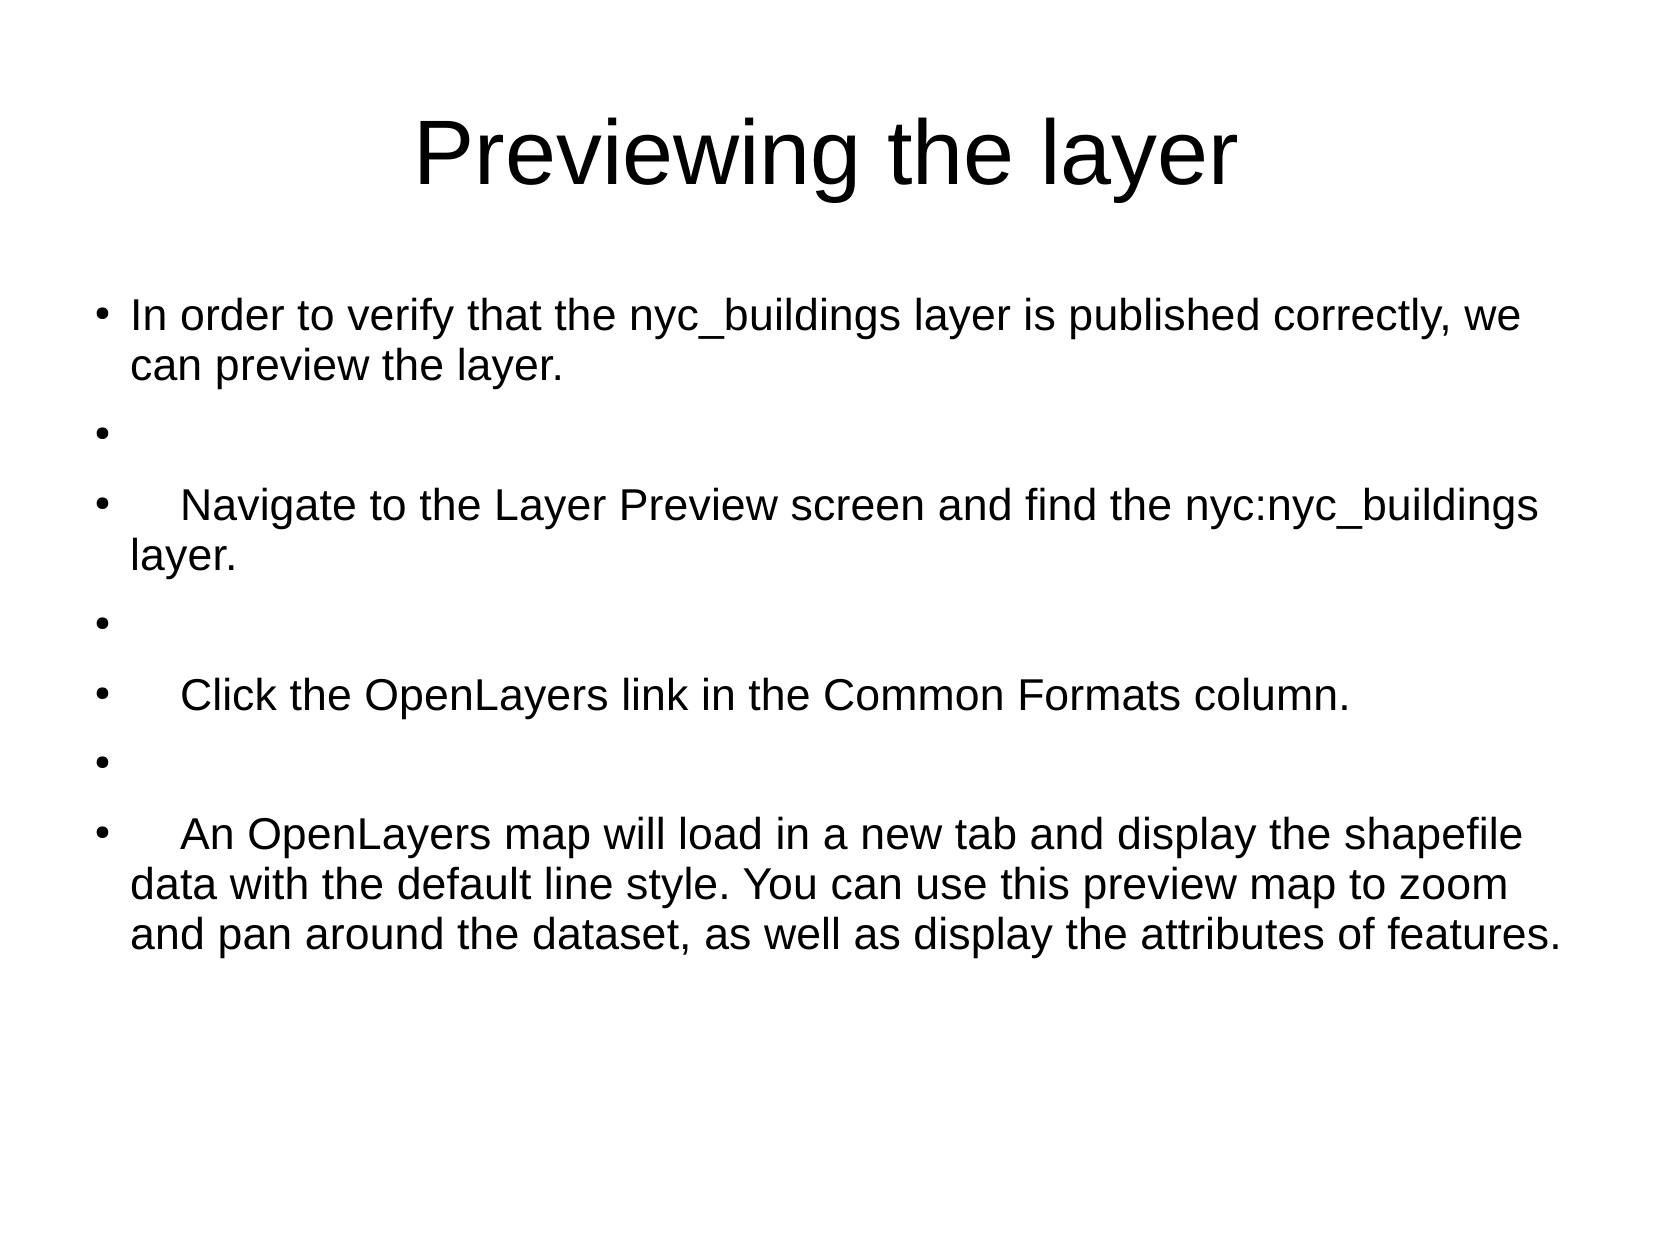

# Previewing the layer
In order to verify that the nyc_buildings layer is published correctly, we can preview the layer.
 Navigate to the Layer Preview screen and find the nyc:nyc_buildings layer.
 Click the OpenLayers link in the Common Formats column.
 An OpenLayers map will load in a new tab and display the shapefile data with the default line style. You can use this preview map to zoom and pan around the dataset, as well as display the attributes of features.